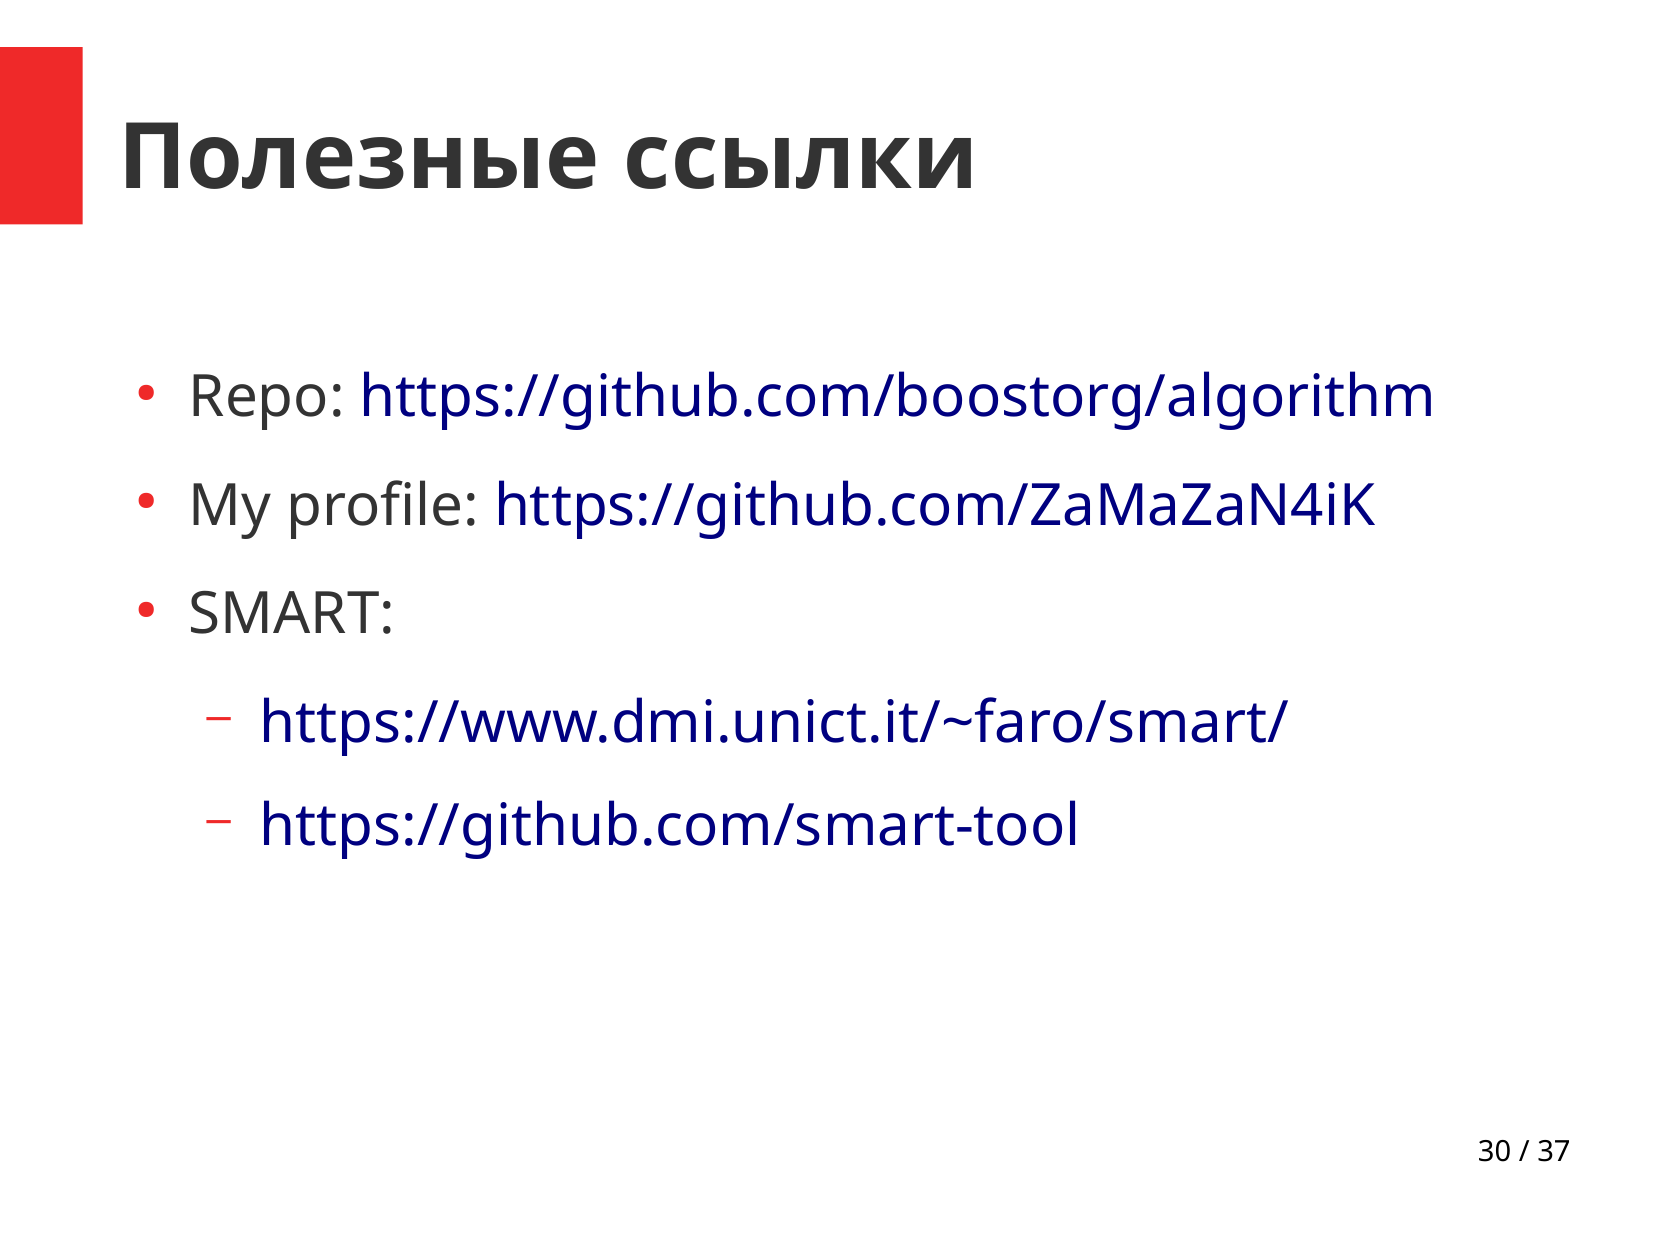

# Полезные ссылки
Repo: https://github.com/boostorg/algorithm
My profile: https://github.com/ZaMaZaN4iK
SMART:
https://www.dmi.unict.it/~faro/smart/
https://github.com/smart-tool
30